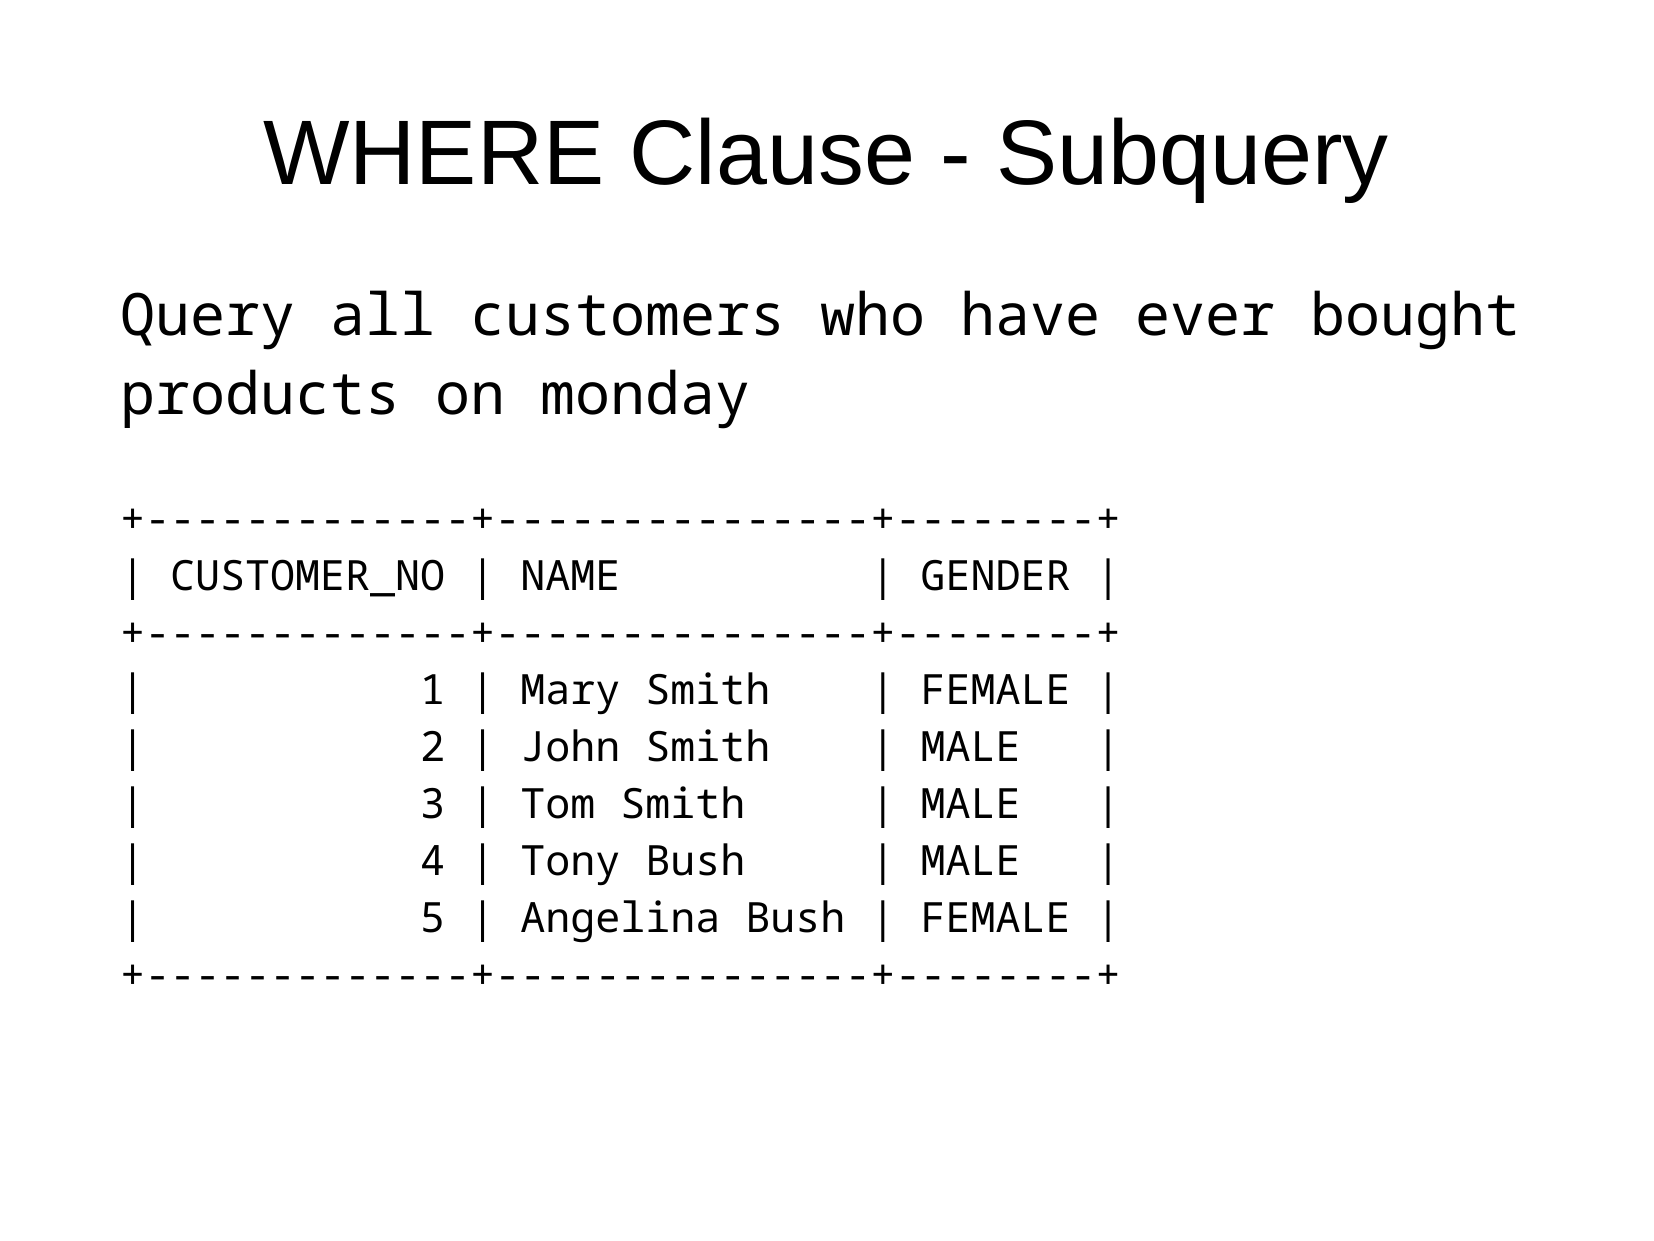

# WHERE Clause - Subquery
Query all customers who have ever bought products on monday
+-------------+---------------+--------+
| CUSTOMER_NO | NAME | GENDER |
+-------------+---------------+--------+
| 1 | Mary Smith | FEMALE |
| 2 | John Smith | MALE |
| 3 | Tom Smith | MALE |
| 4 | Tony Bush | MALE |
| 5 | Angelina Bush | FEMALE |
+-------------+---------------+--------+